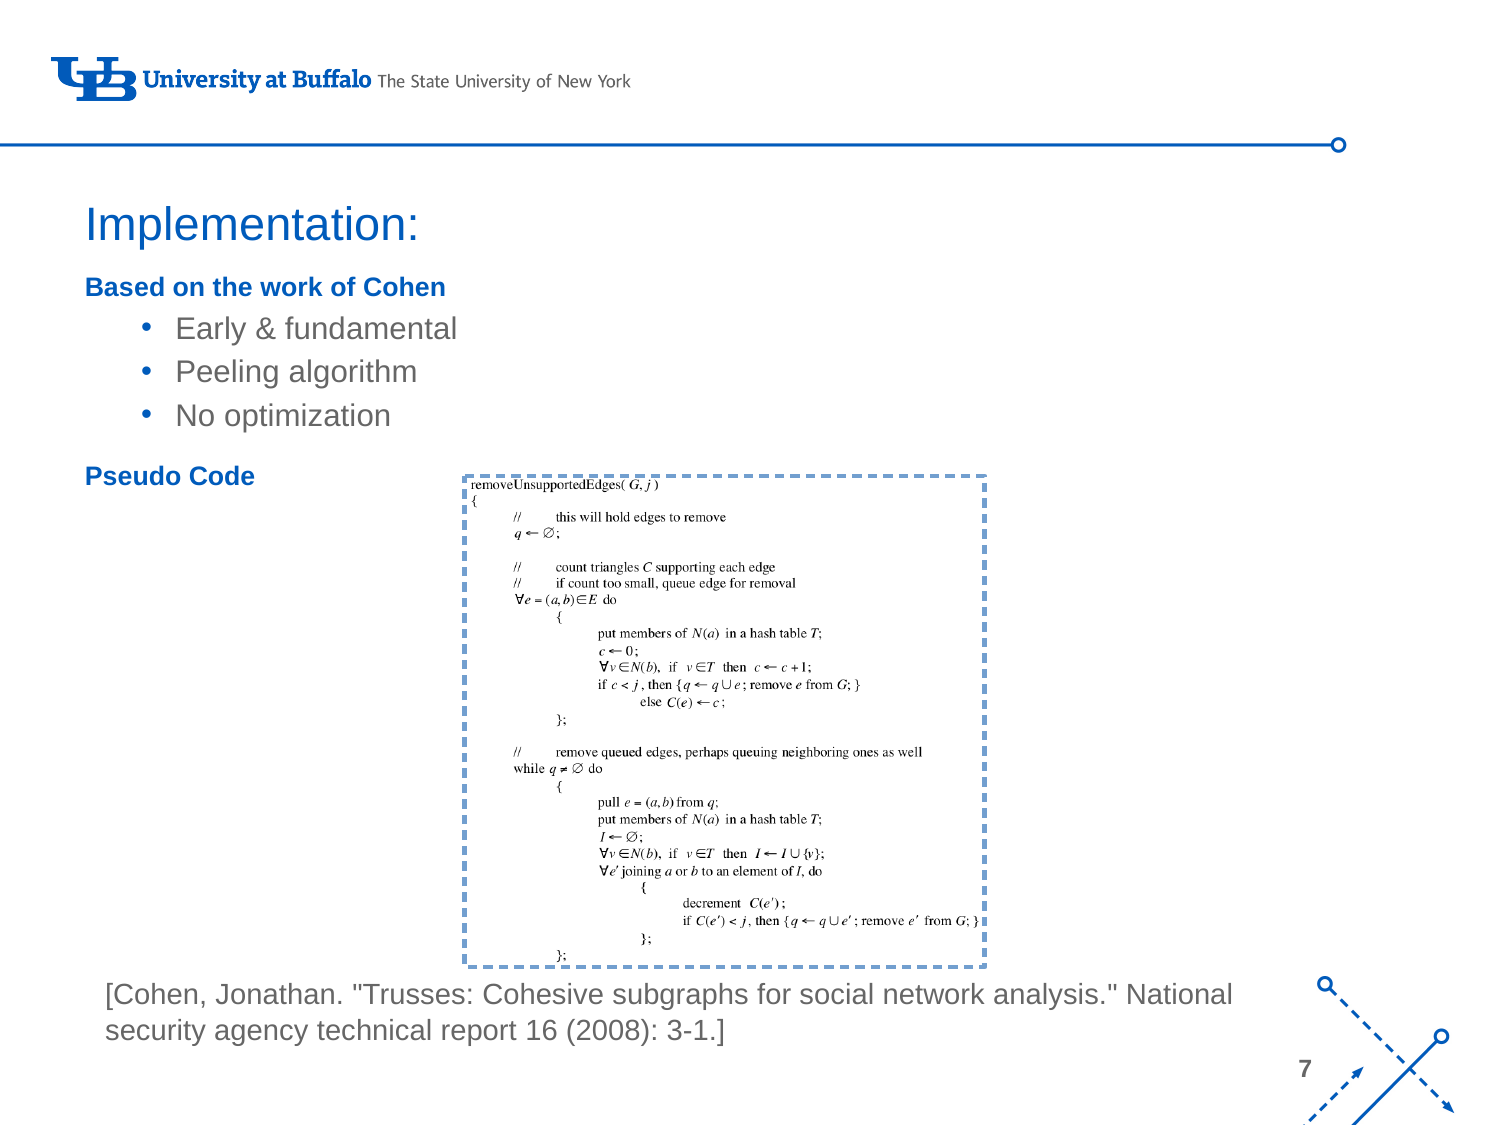

Implementation:
# Based on the work of Cohen
Early & fundamental
Peeling algorithm
No optimization
Pseudo Code
[Cohen, Jonathan. "Trusses: Cohesive subgraphs for social network analysis." National security agency technical report 16 (2008): 3-1.]